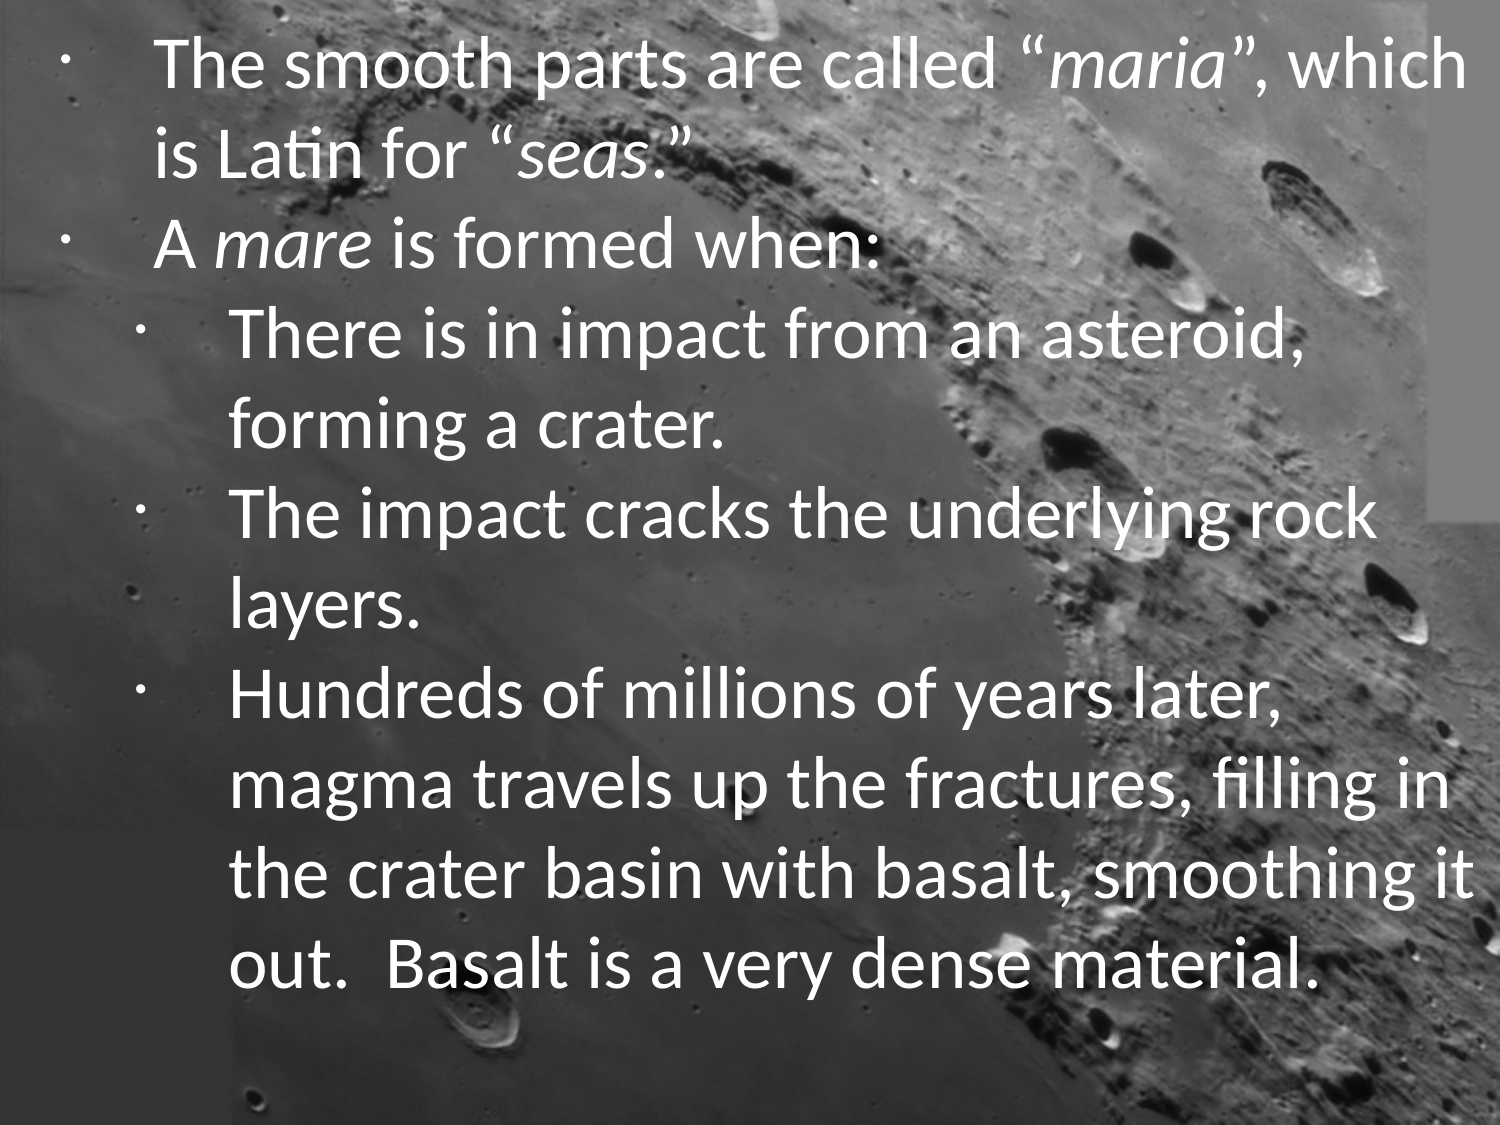

The smooth parts are called “maria”, which is Latin for “seas.”
A mare is formed when:
There is in impact from an asteroid, forming a crater.
The impact cracks the underlying rock layers.
Hundreds of millions of years later, magma travels up the fractures, filling in the crater basin with basalt, smoothing it out. Basalt is a very dense material.